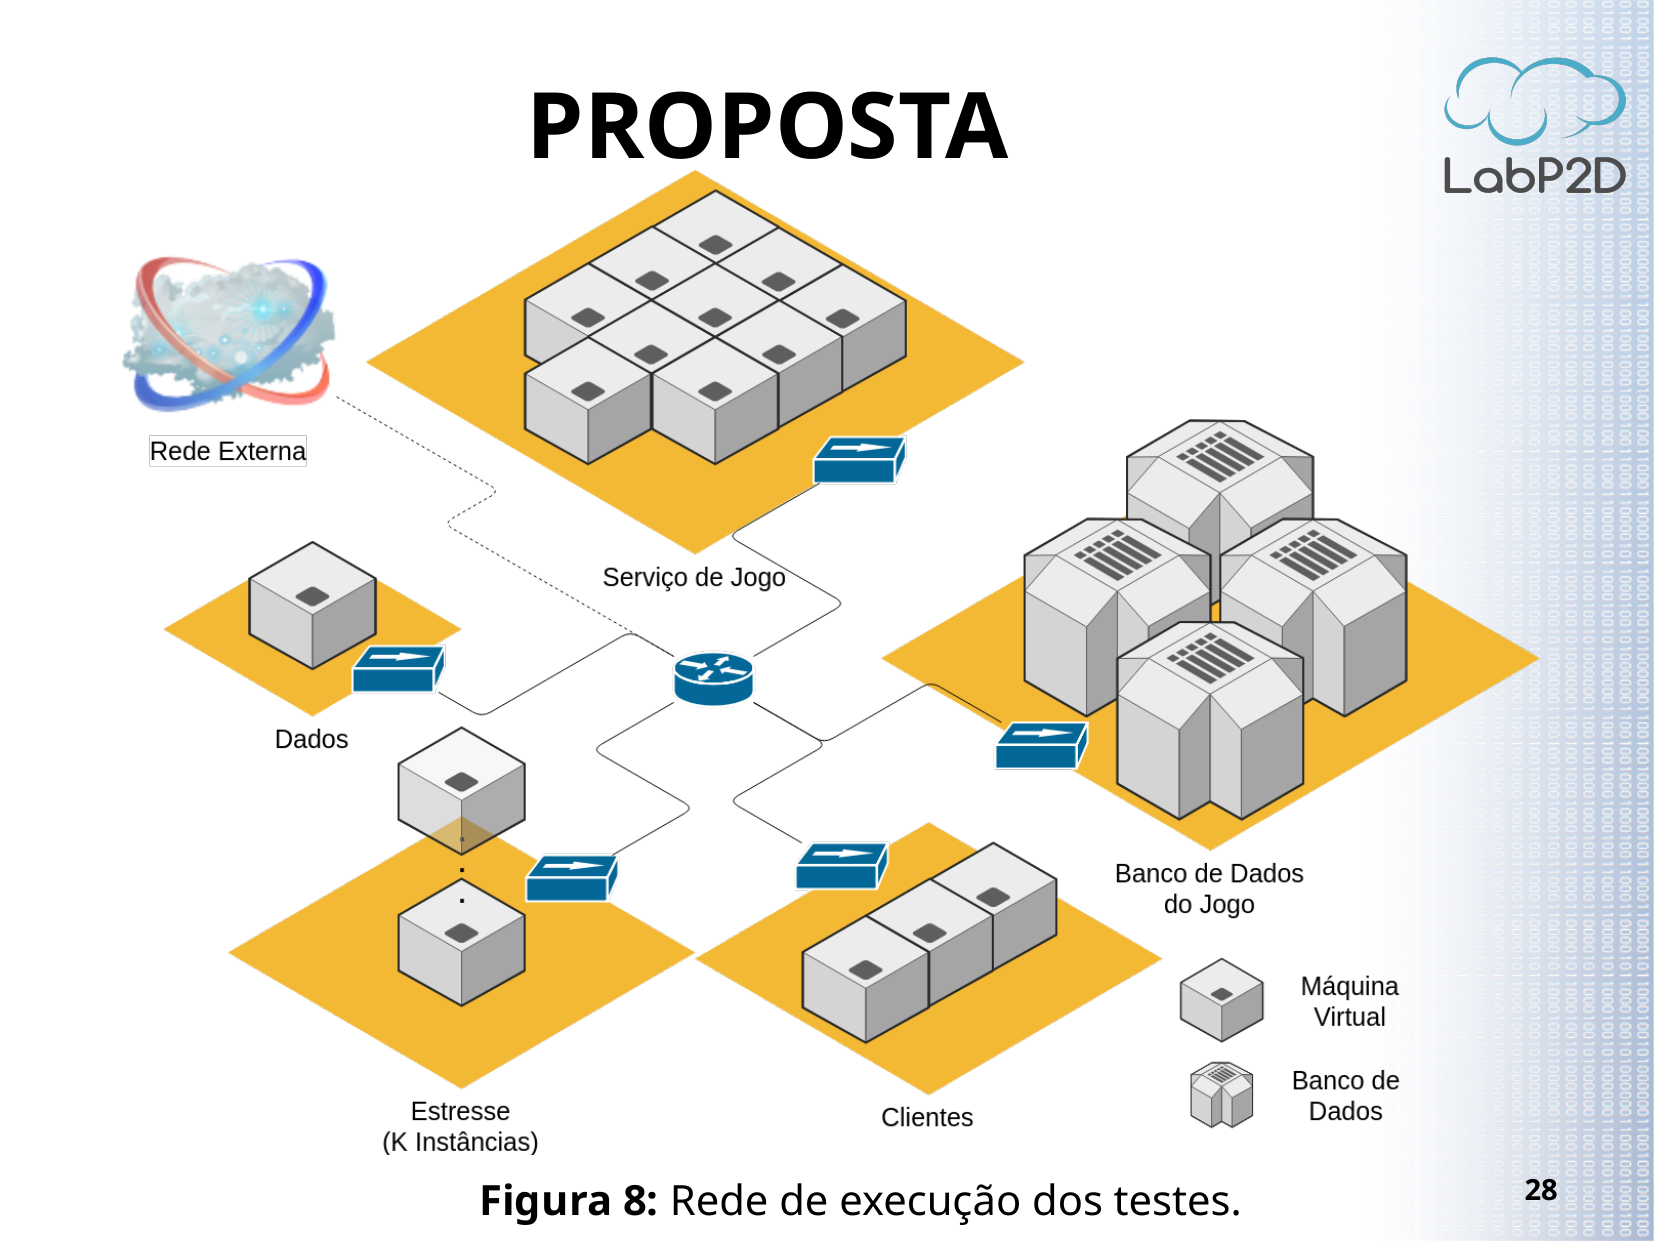

# PROPOSTA
Figura 8: Rede de execução dos testes.
28